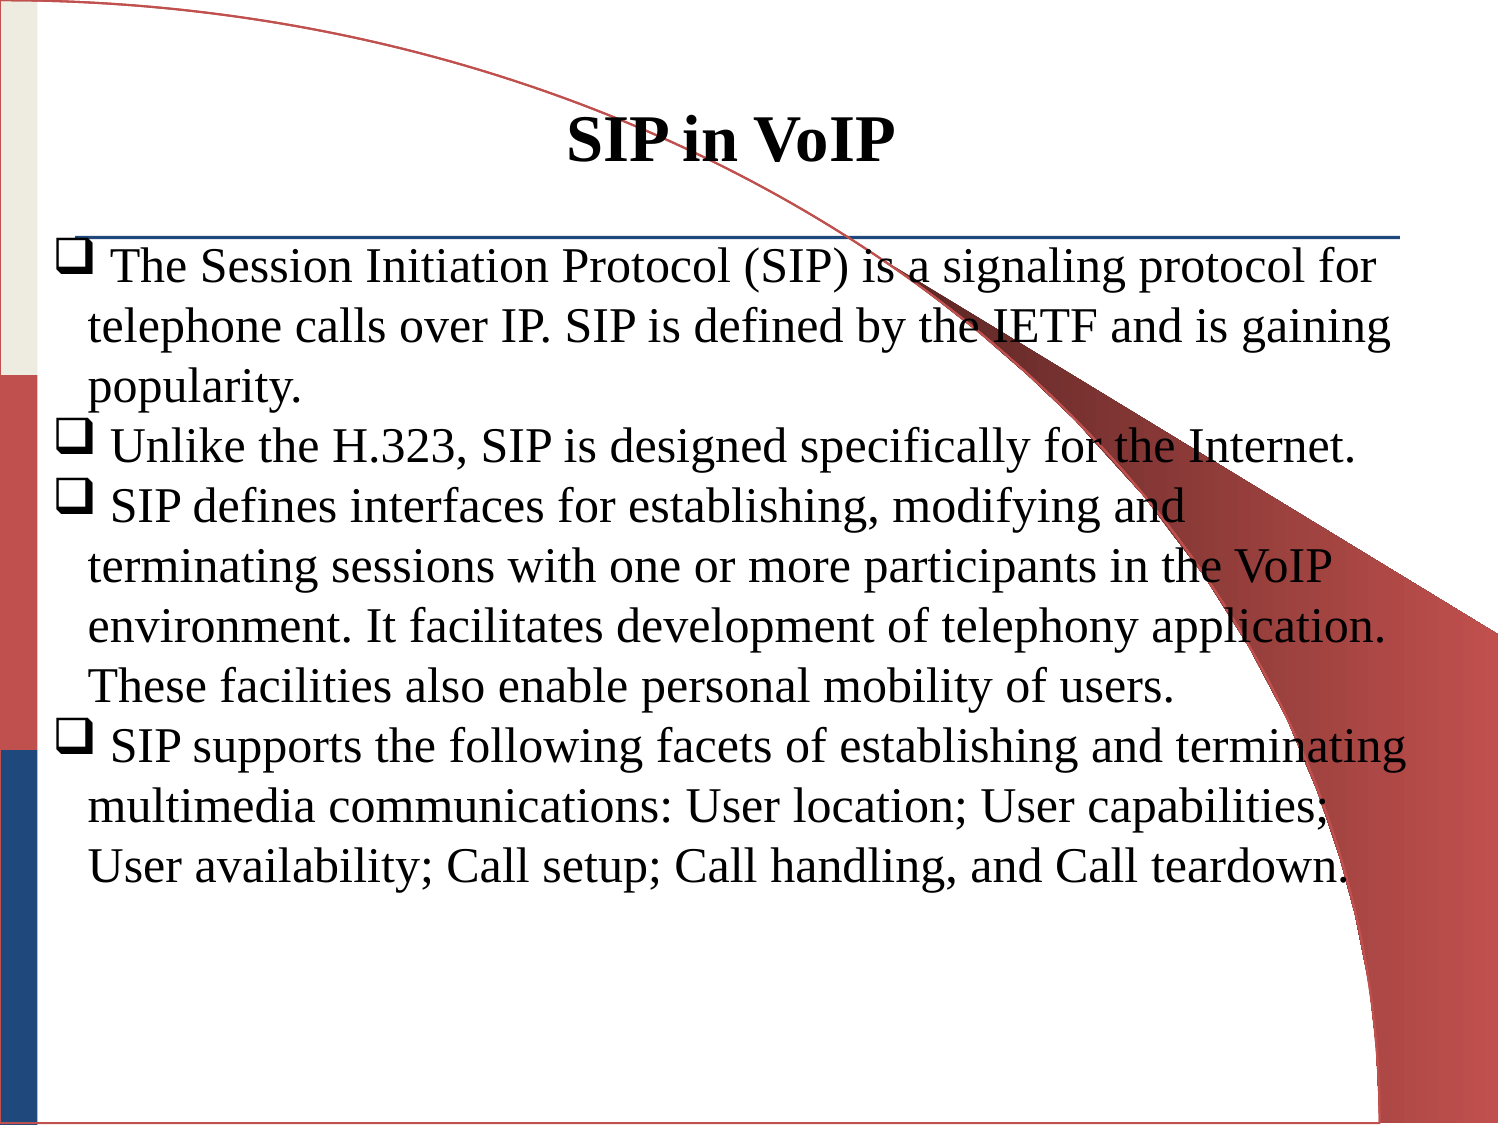

SIP in VoIP
 The Session Initiation Protocol (SIP) is a signaling protocol for telephone calls over IP. SIP is defined by the IETF and is gaining popularity.
 Unlike the H.323, SIP is designed specifically for the Internet.
 SIP defines interfaces for establishing, modifying and terminating sessions with one or more participants in the VoIP environment. It facilitates development of telephony application. These facilities also enable personal mobility of users.
 SIP supports the following facets of establishing and terminating multimedia communications: User location; User capabilities; User availability; Call setup; Call handling, and Call teardown.